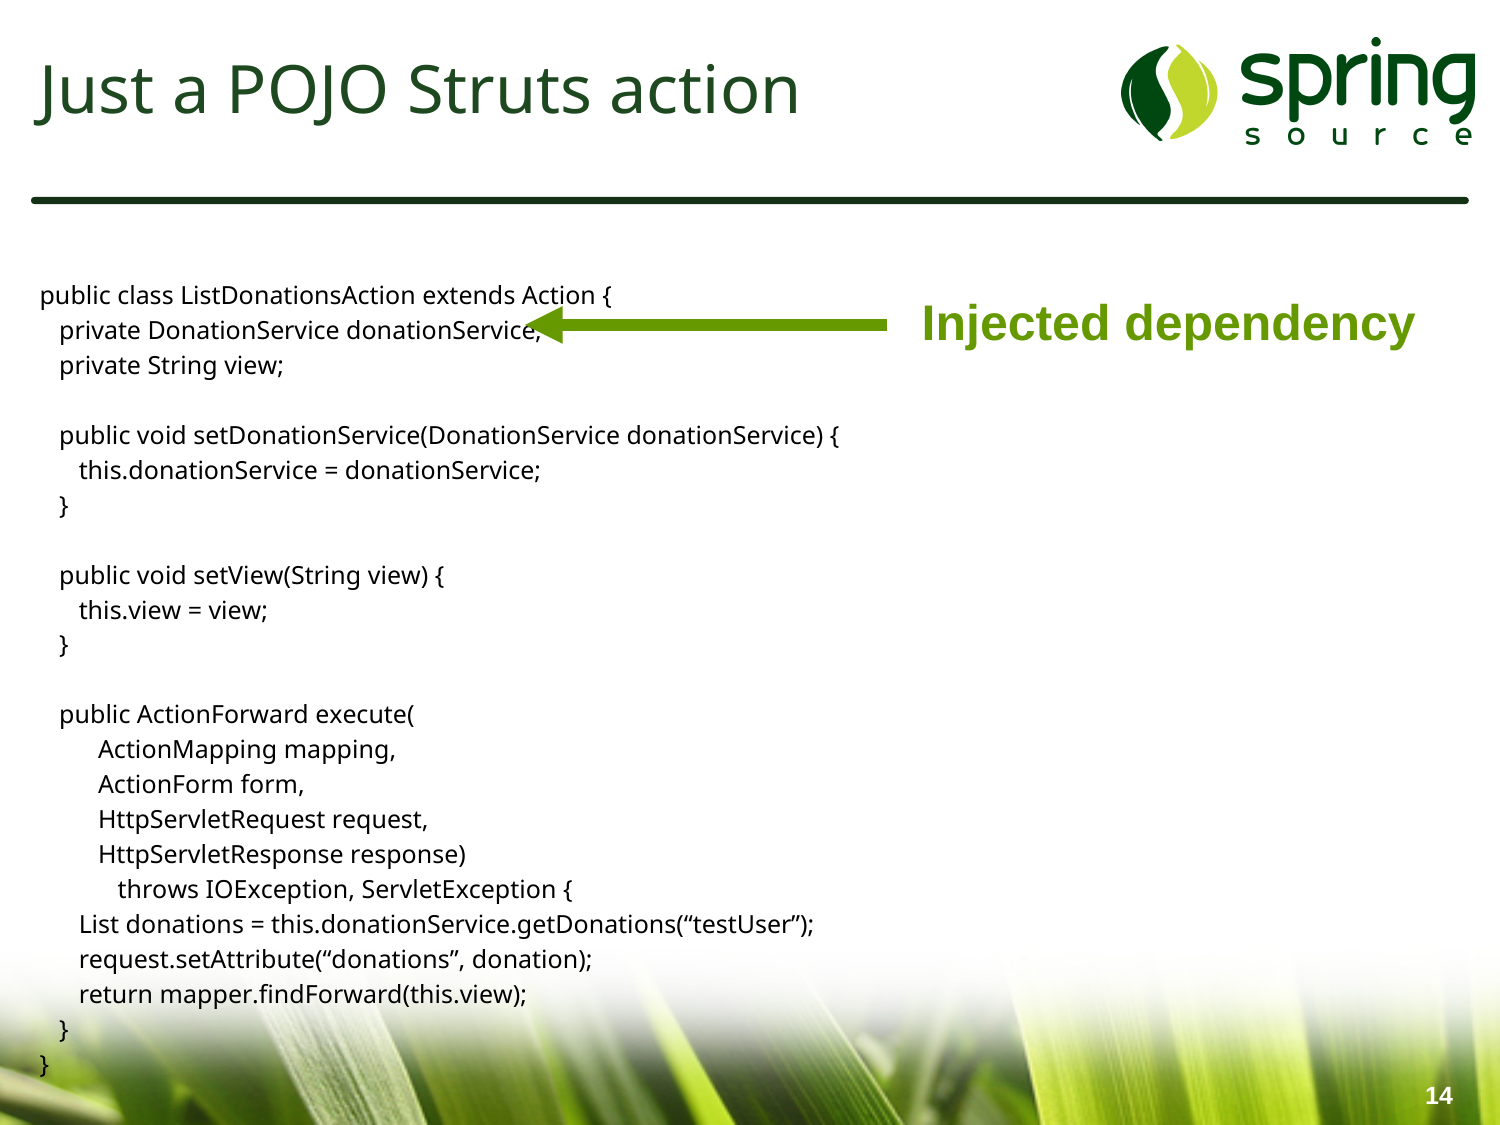

# Just a POJO Struts action
public class ListDonationsAction extends Action {
 private DonationService donationService;
 private String view;
 public void setDonationService(DonationService donationService) {
 this.donationService = donationService;
 }
 public void setView(String view) {
 this.view = view;
 }
 public ActionForward execute(
 ActionMapping mapping,
 ActionForm form,
 HttpServletRequest request,
 HttpServletResponse response)
 throws IOException, ServletException {
 List donations = this.donationService.getDonations(“testUser”);
 request.setAttribute(“donations”, donation);
 return mapper.findForward(this.view);
 }
}
Injected dependency